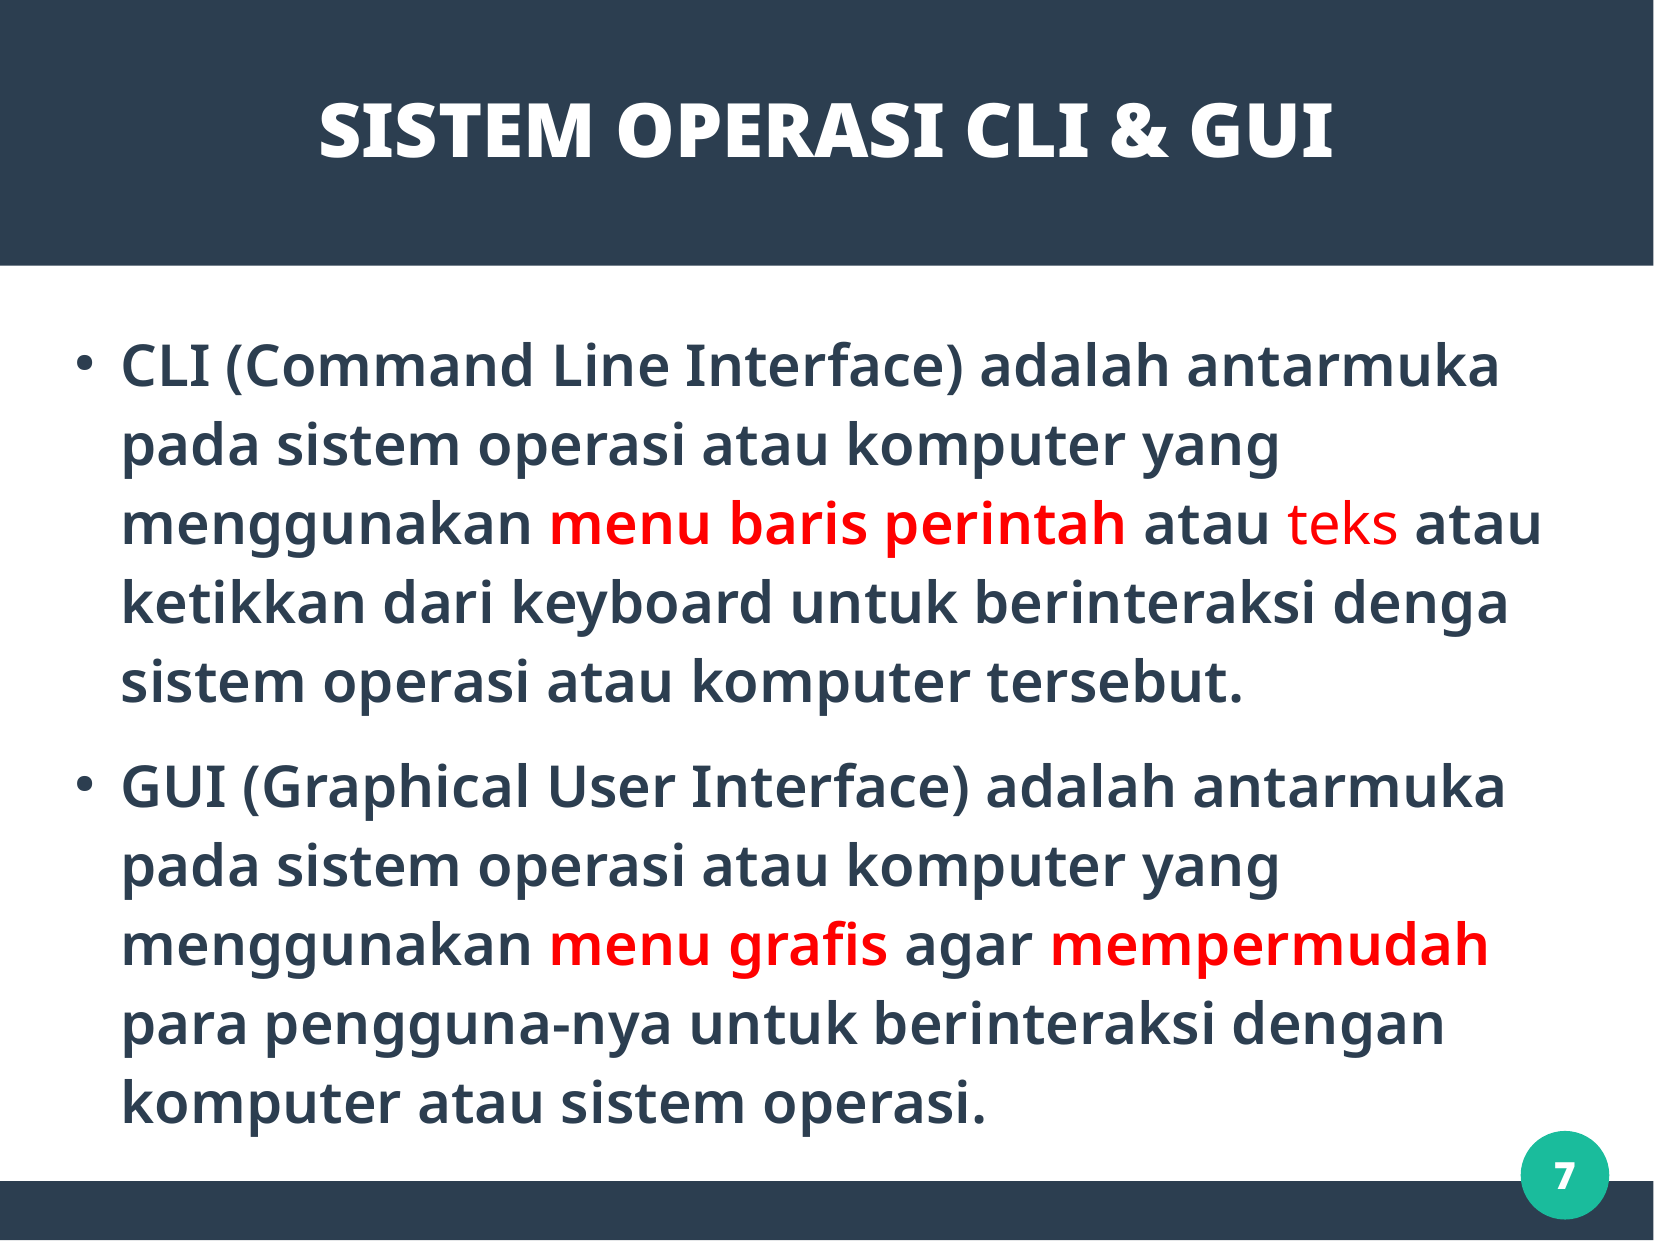

# SISTEM OPERASI CLI & GUI
CLI (Command Line Interface) adalah antarmuka pada sistem operasi atau komputer yang menggunakan menu baris perintah atau teks atau ketikkan dari keyboard untuk berinteraksi denga sistem operasi atau komputer tersebut.
GUI (Graphical User Interface) adalah antarmuka pada sistem operasi atau komputer yang menggunakan menu grafis agar mempermudah para pengguna-nya untuk berinteraksi dengan komputer atau sistem operasi.
7